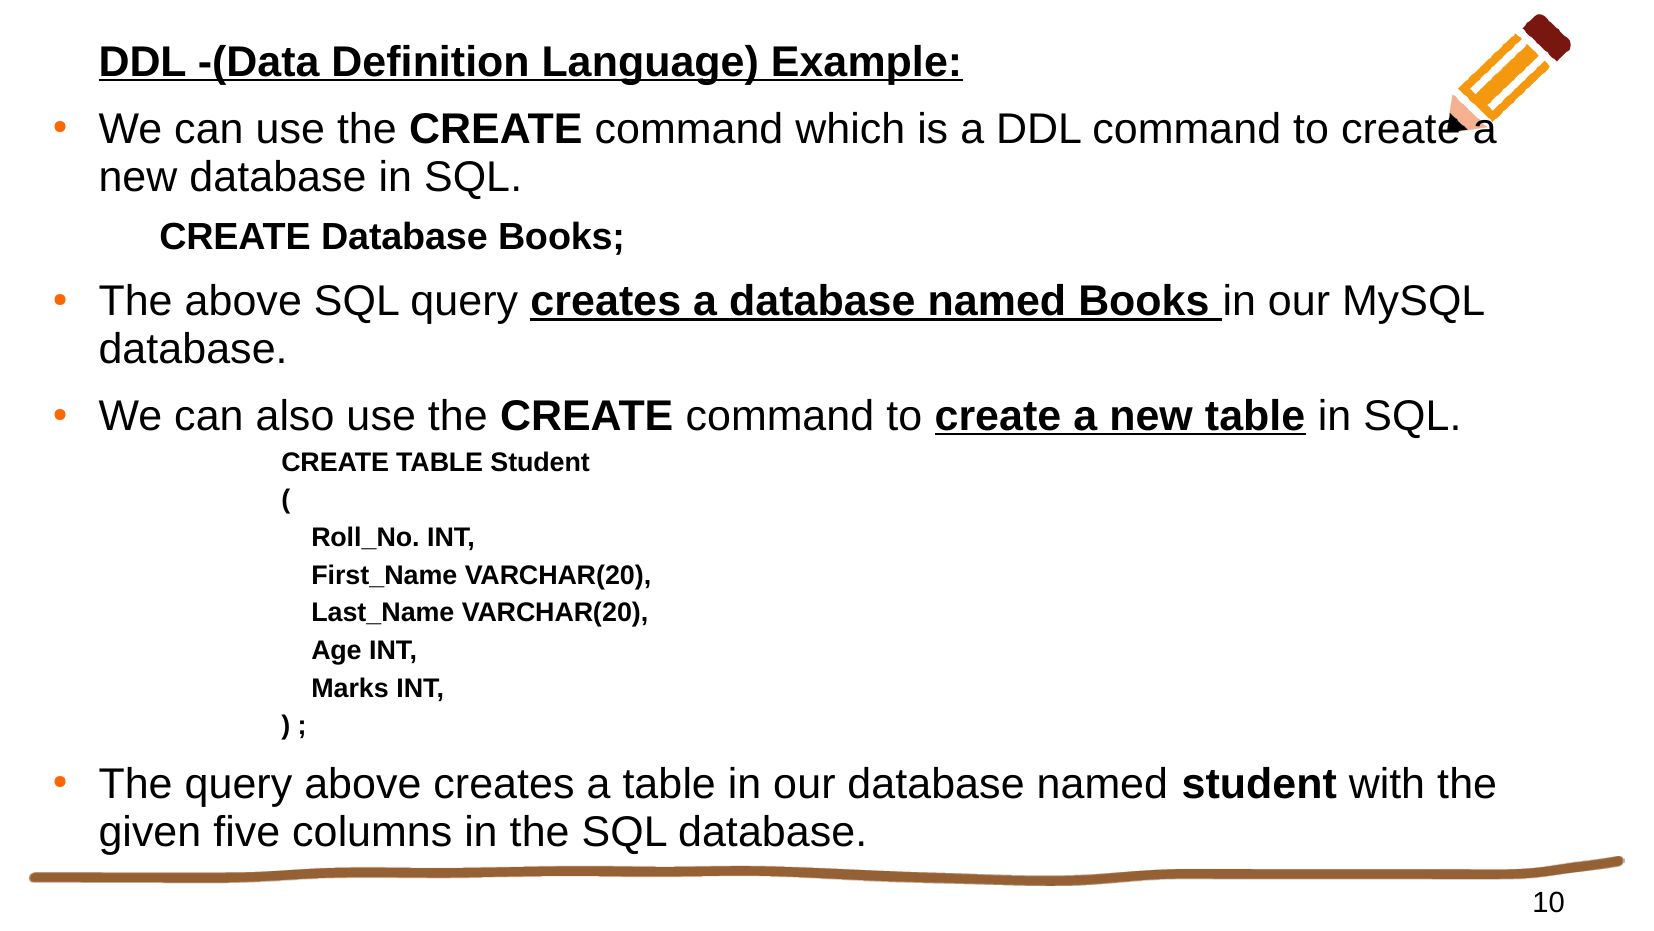

# DDL -(Data Definition Language) Example:
We can use the CREATE command which is a DDL command to create a new database in SQL.
CREATE Database Books;
The above SQL query creates a database named Books in our MySQL database.
We can also use the CREATE command to create a new table in SQL.
CREATE TABLE Student
(
 Roll_No. INT,
 First_Name VARCHAR(20),
 Last_Name VARCHAR(20),
 Age INT,
 Marks INT,
) ;
The query above creates a table in our database named student with the given five columns in the SQL database.
10